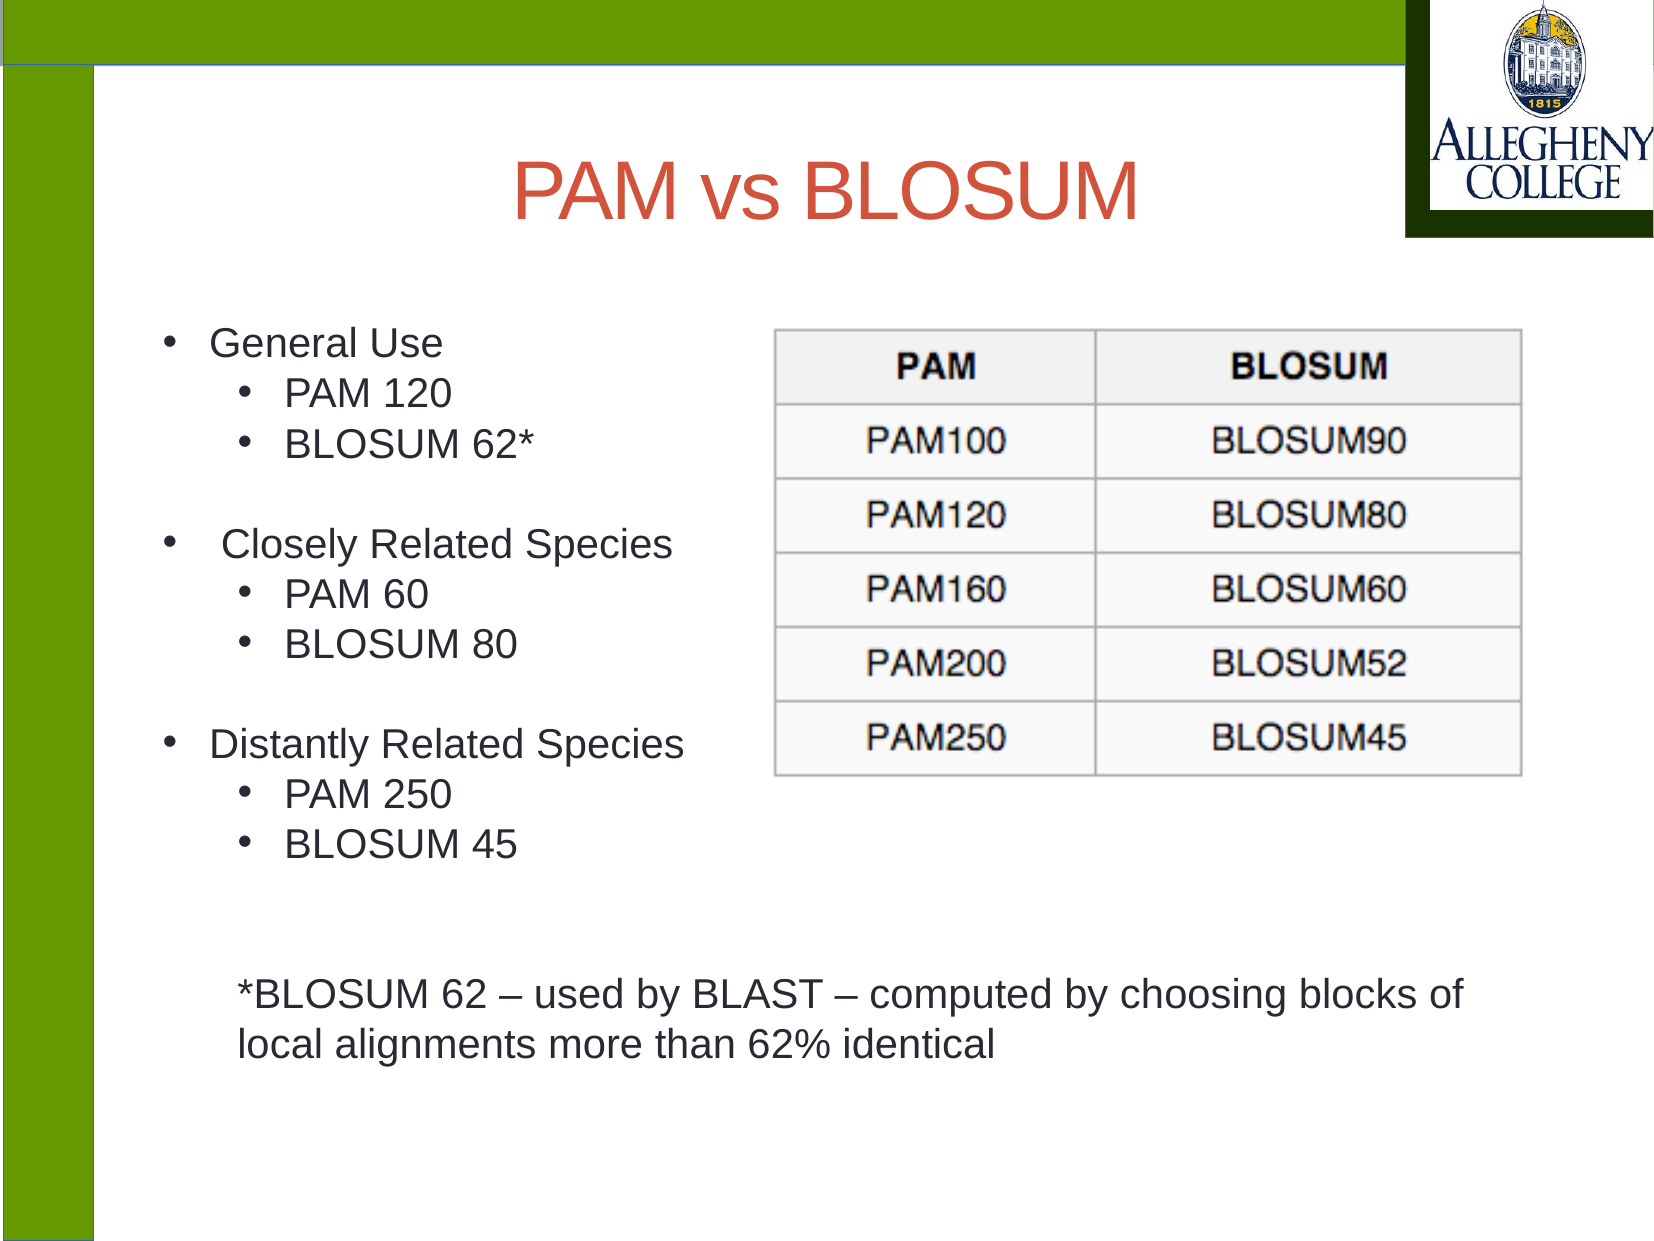

# PAM vs BLOSUM
General Use
PAM 120
BLOSUM 62*
 Closely Related Species
PAM 60
BLOSUM 80
Distantly Related Species
PAM 250
BLOSUM 45
*BLOSUM 62 – used by BLAST – computed by choosing blocks of local alignments more than 62% identical